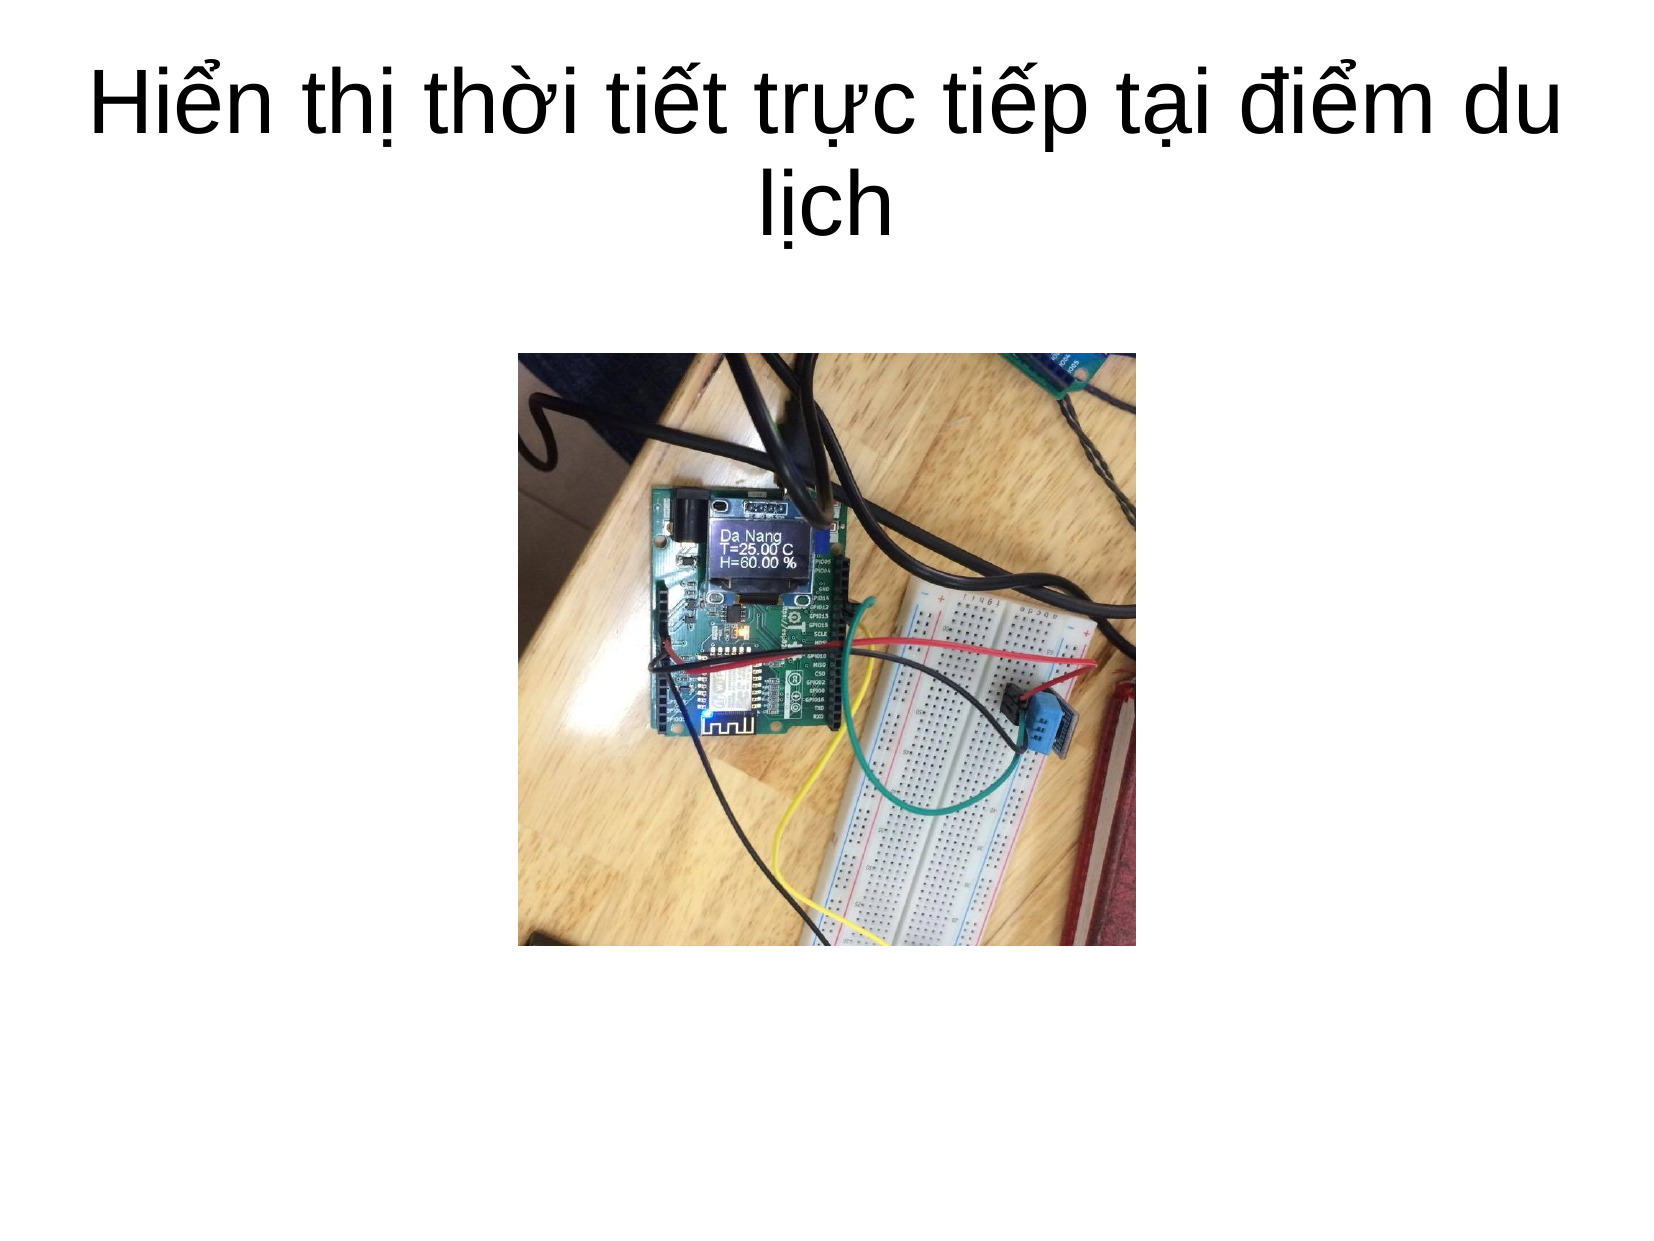

# Hiển thị thời tiết trực tiếp tại điểm du lịch